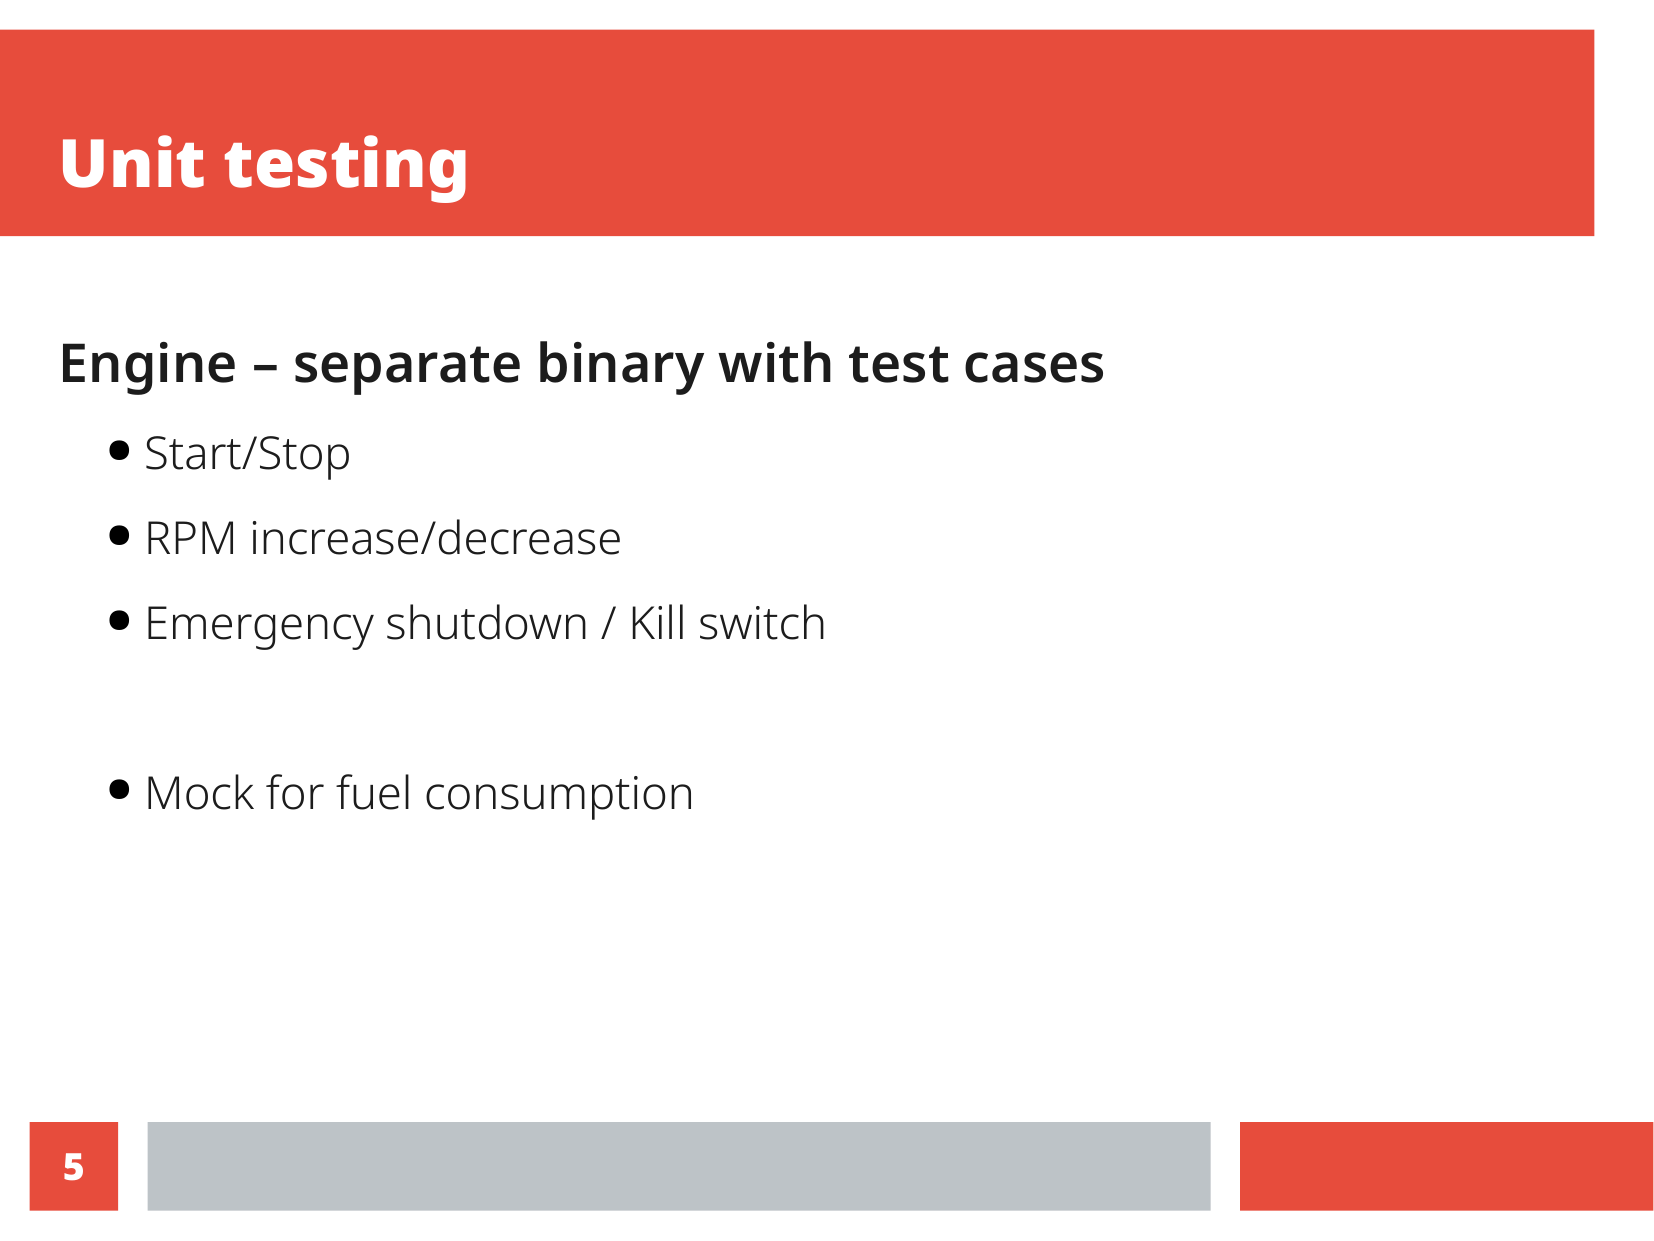

# Unit testing
Engine – separate binary with test cases
 Start/Stop
 RPM increase/decrease
 Emergency shutdown / Kill switch
 Mock for fuel consumption
5